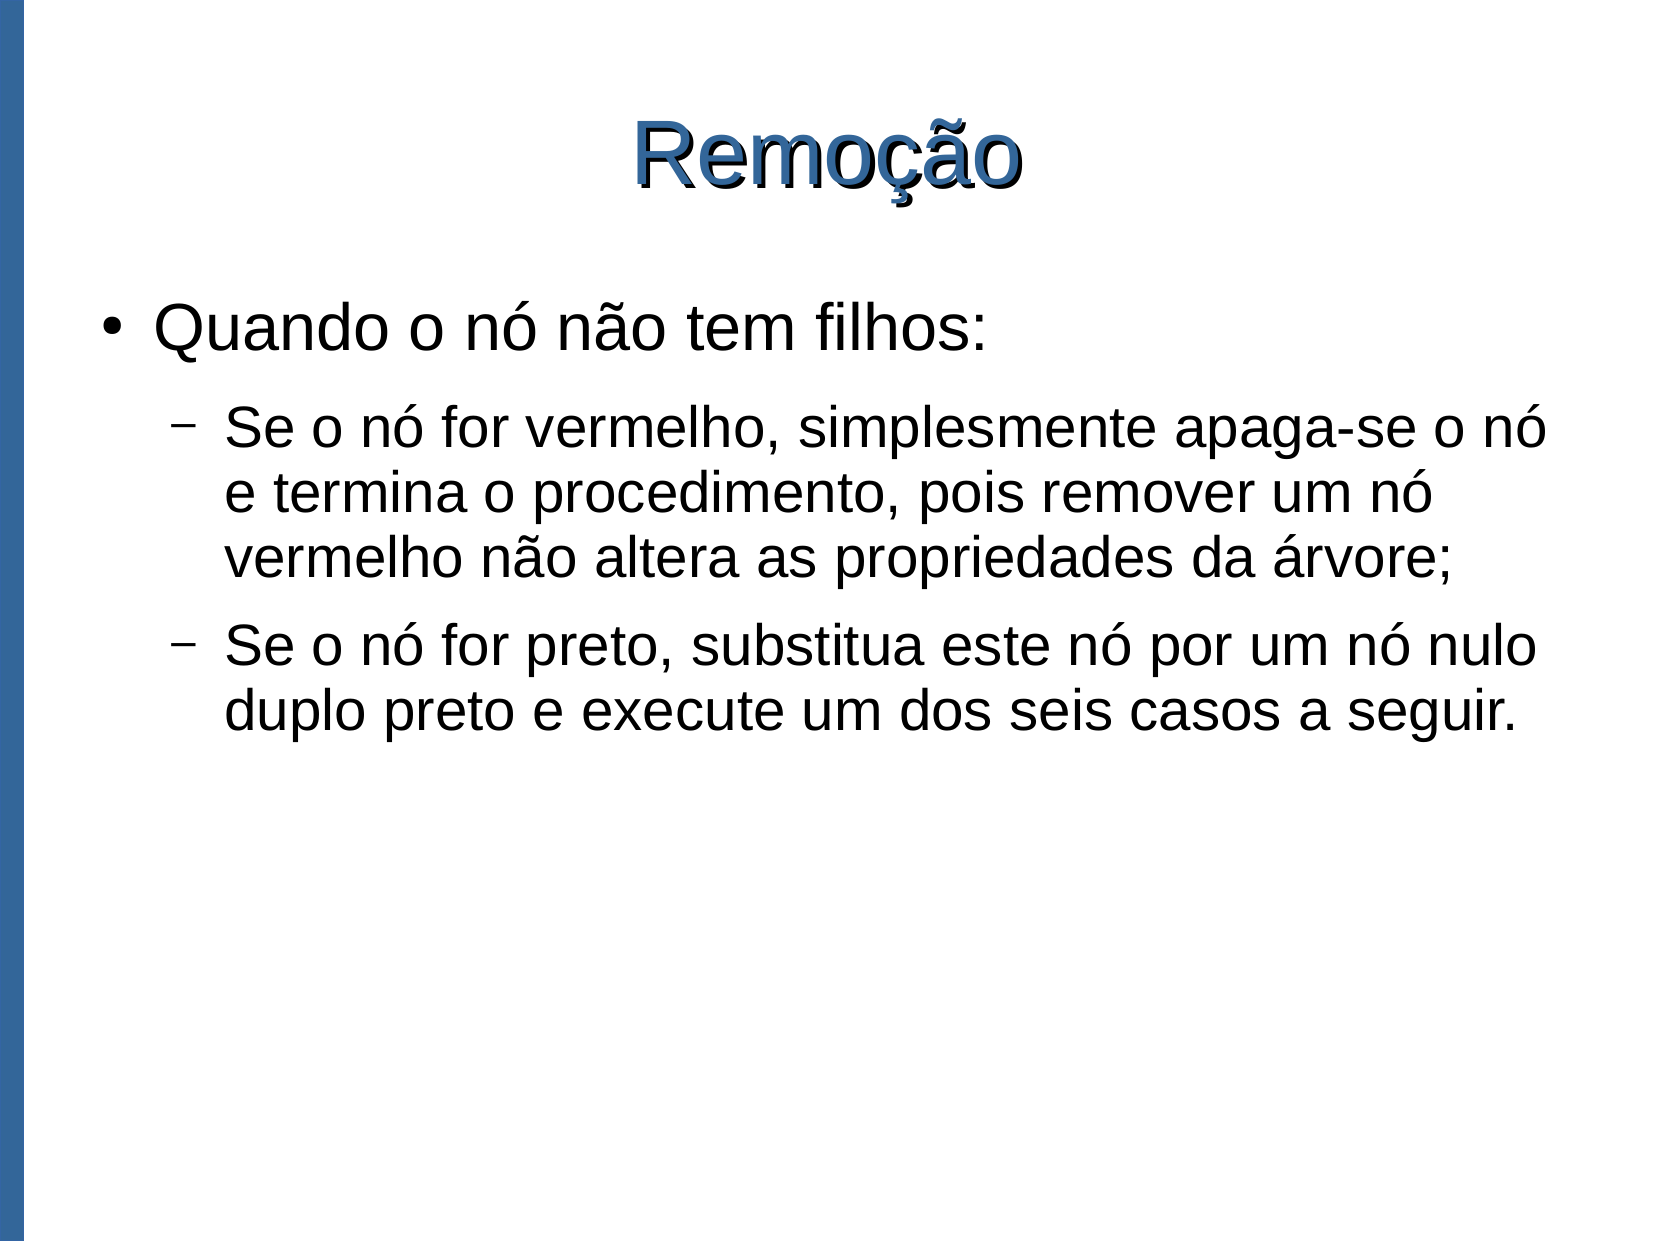

# Remoção
Quando o nó não tem filhos:
Se o nó for vermelho, simplesmente apaga-se o nó e termina o procedimento, pois remover um nó vermelho não altera as propriedades da árvore;
Se o nó for preto, substitua este nó por um nó nulo duplo preto e execute um dos seis casos a seguir.